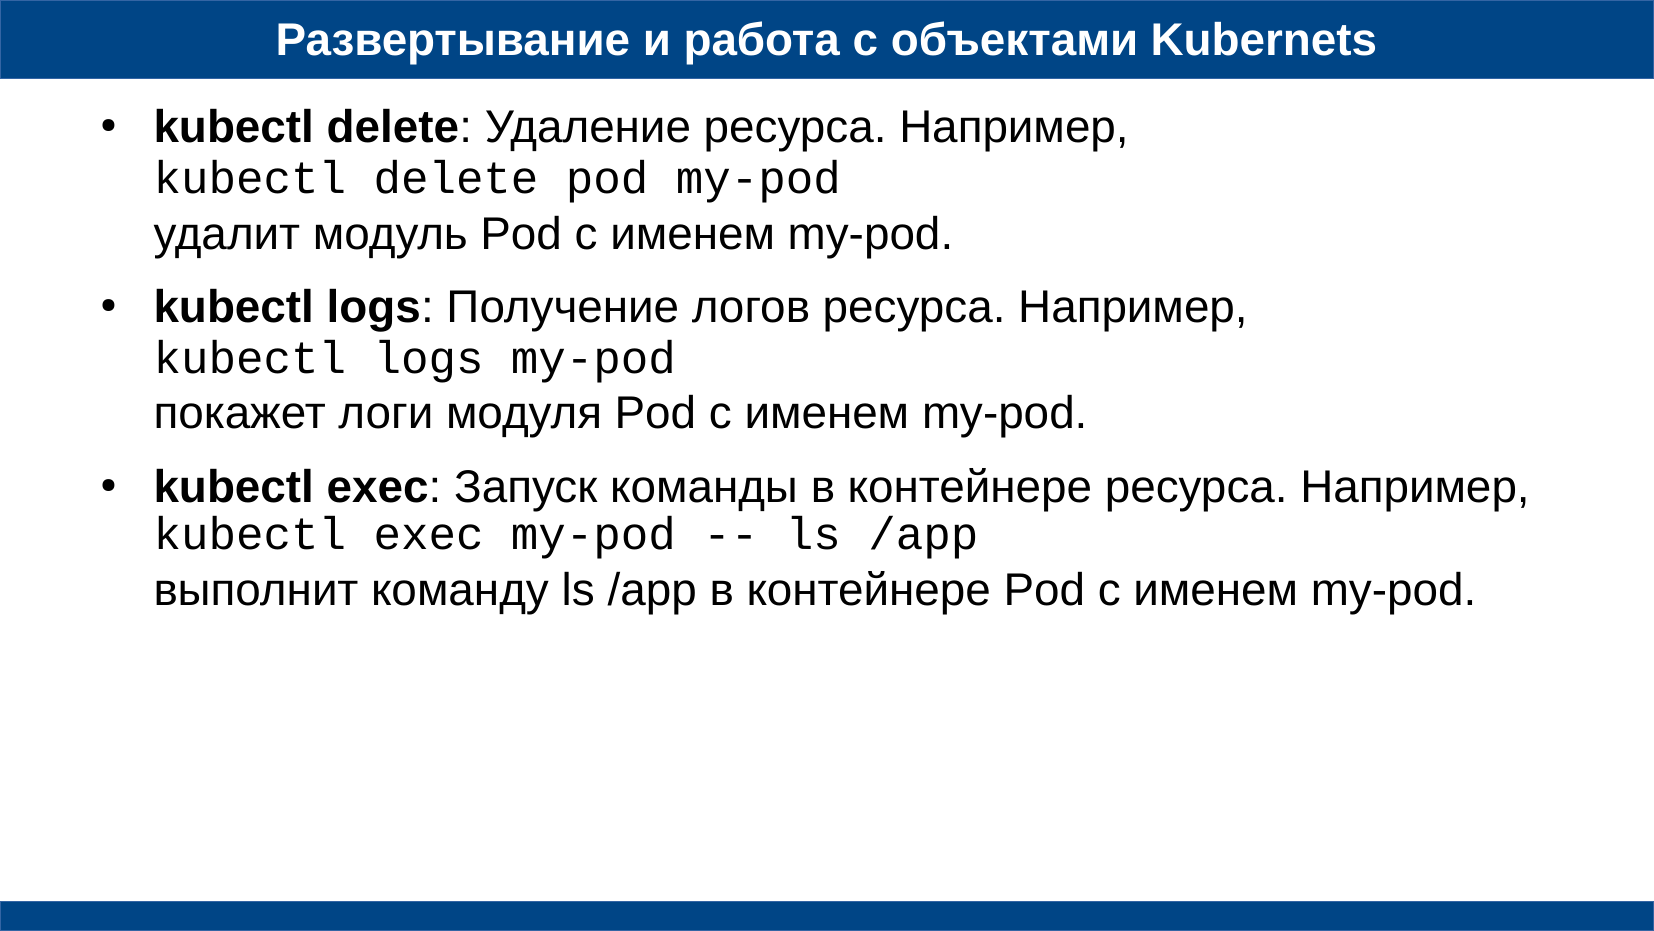

# Развертывание и работа с объектами Kubernets
kubectl delete: Удаление ресурса. Например,
kubectl delete pod my-pod
удалит модуль Pod с именем my-pod.
kubectl logs: Получение логов ресурса. Например,
kubectl logs my-pod
покажет логи модуля Pod с именем my-pod.
kubectl exec: Запуск команды в контейнере ресурса. Например,
kubectl exec my-pod -- ls /app
выполнит команду ls /app в контейнере Pod с именем my-pod.